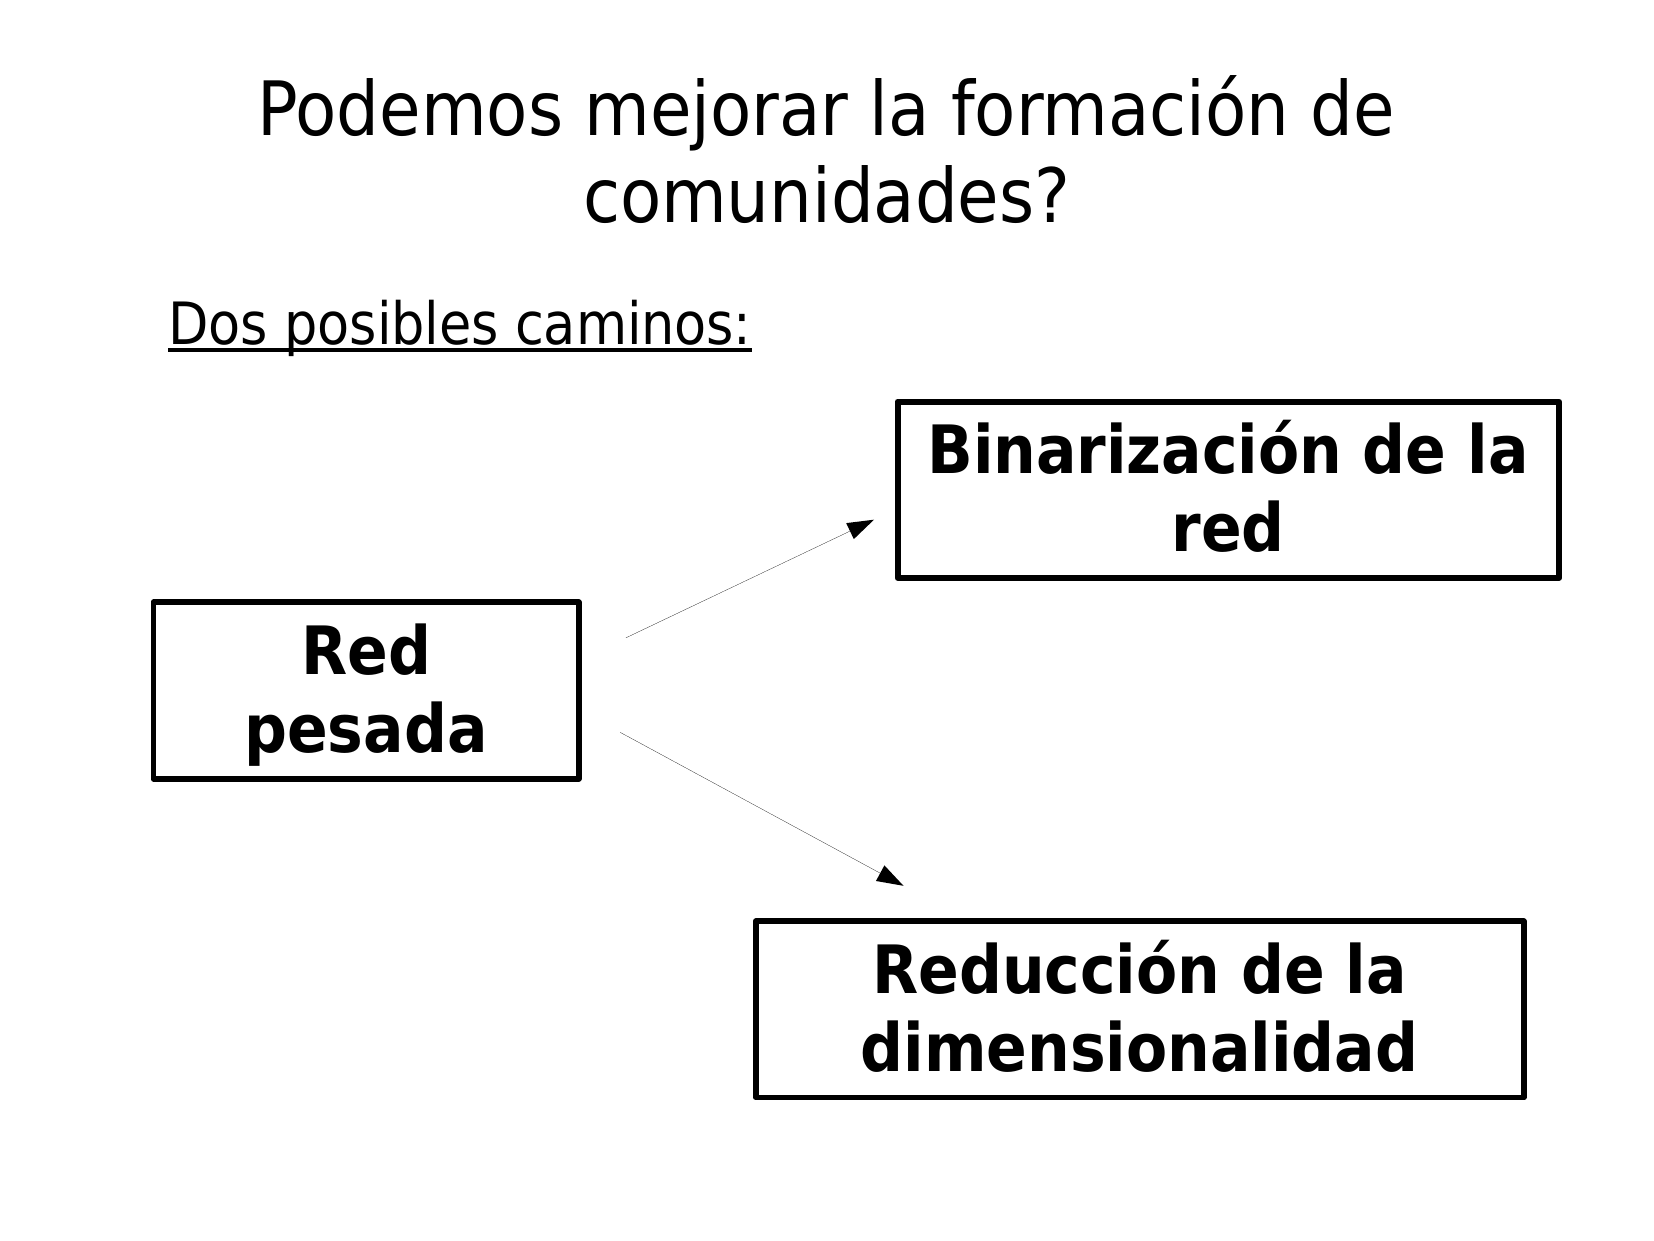

# Podemos mejorar la formación de comunidades?
Dos posibles caminos:
Binarización de la red
Red pesada
Reducción de la dimensionalidad